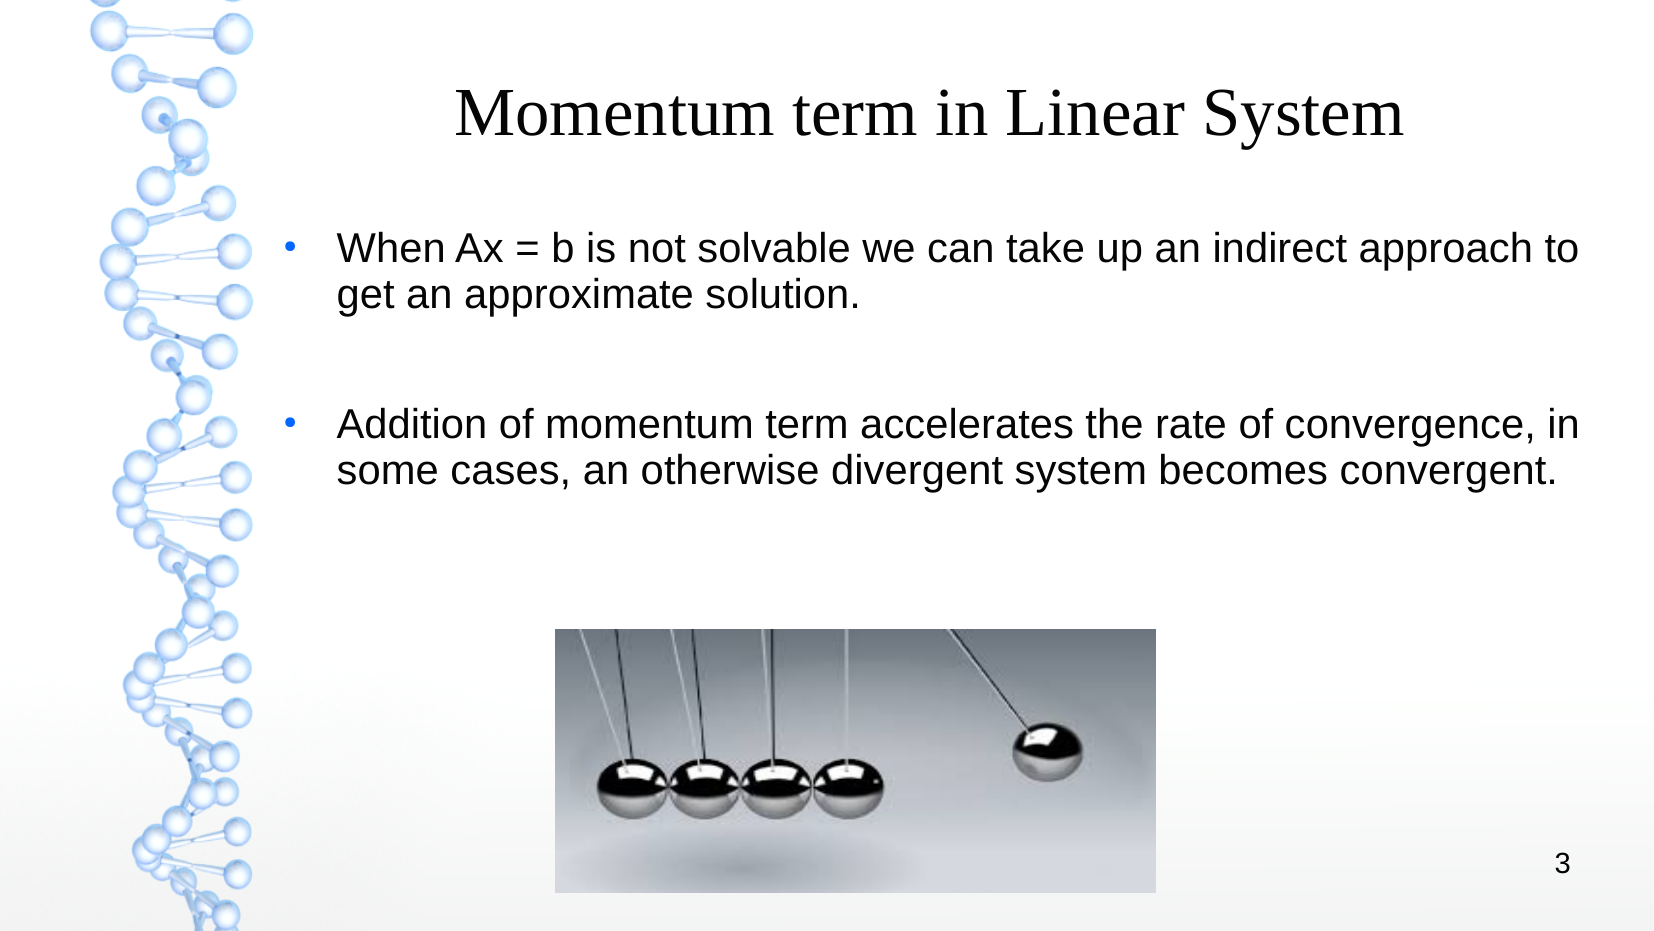

# Momentum term in Linear System
When Ax = b is not solvable we can take up an indirect approach to get an approximate solution.
Addition of momentum term accelerates the rate of convergence, in some cases, an otherwise divergent system becomes convergent.
3